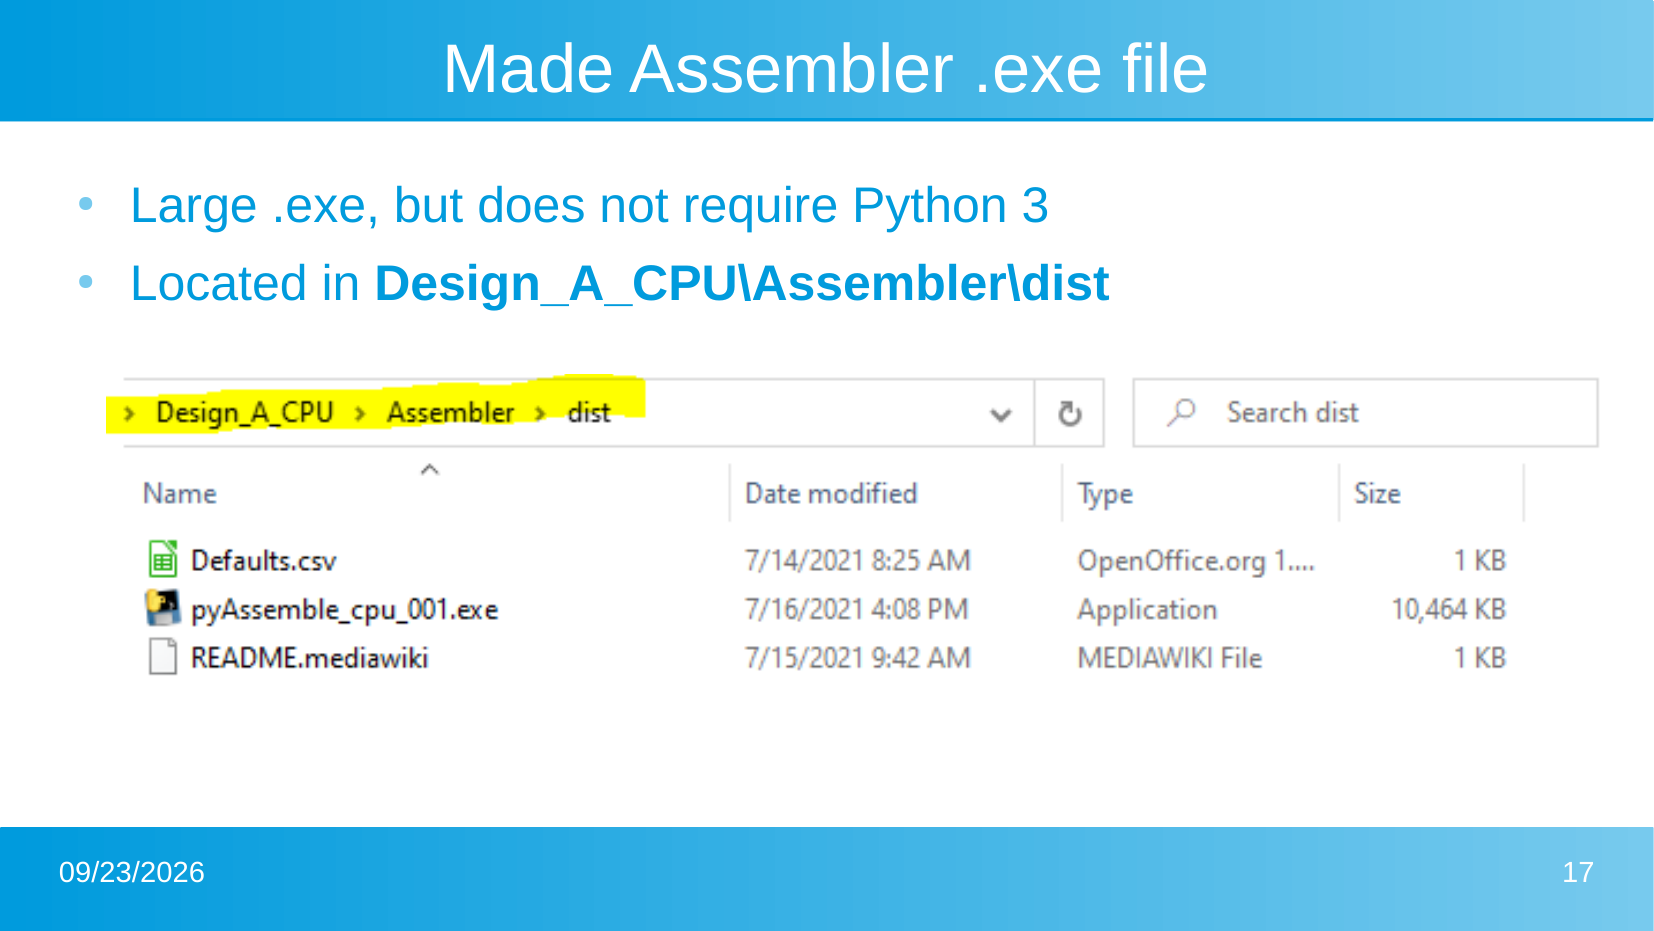

# Made Assembler .exe file
Large .exe, but does not require Python 3
Located in Design_A_CPU\Assembler\dist
17